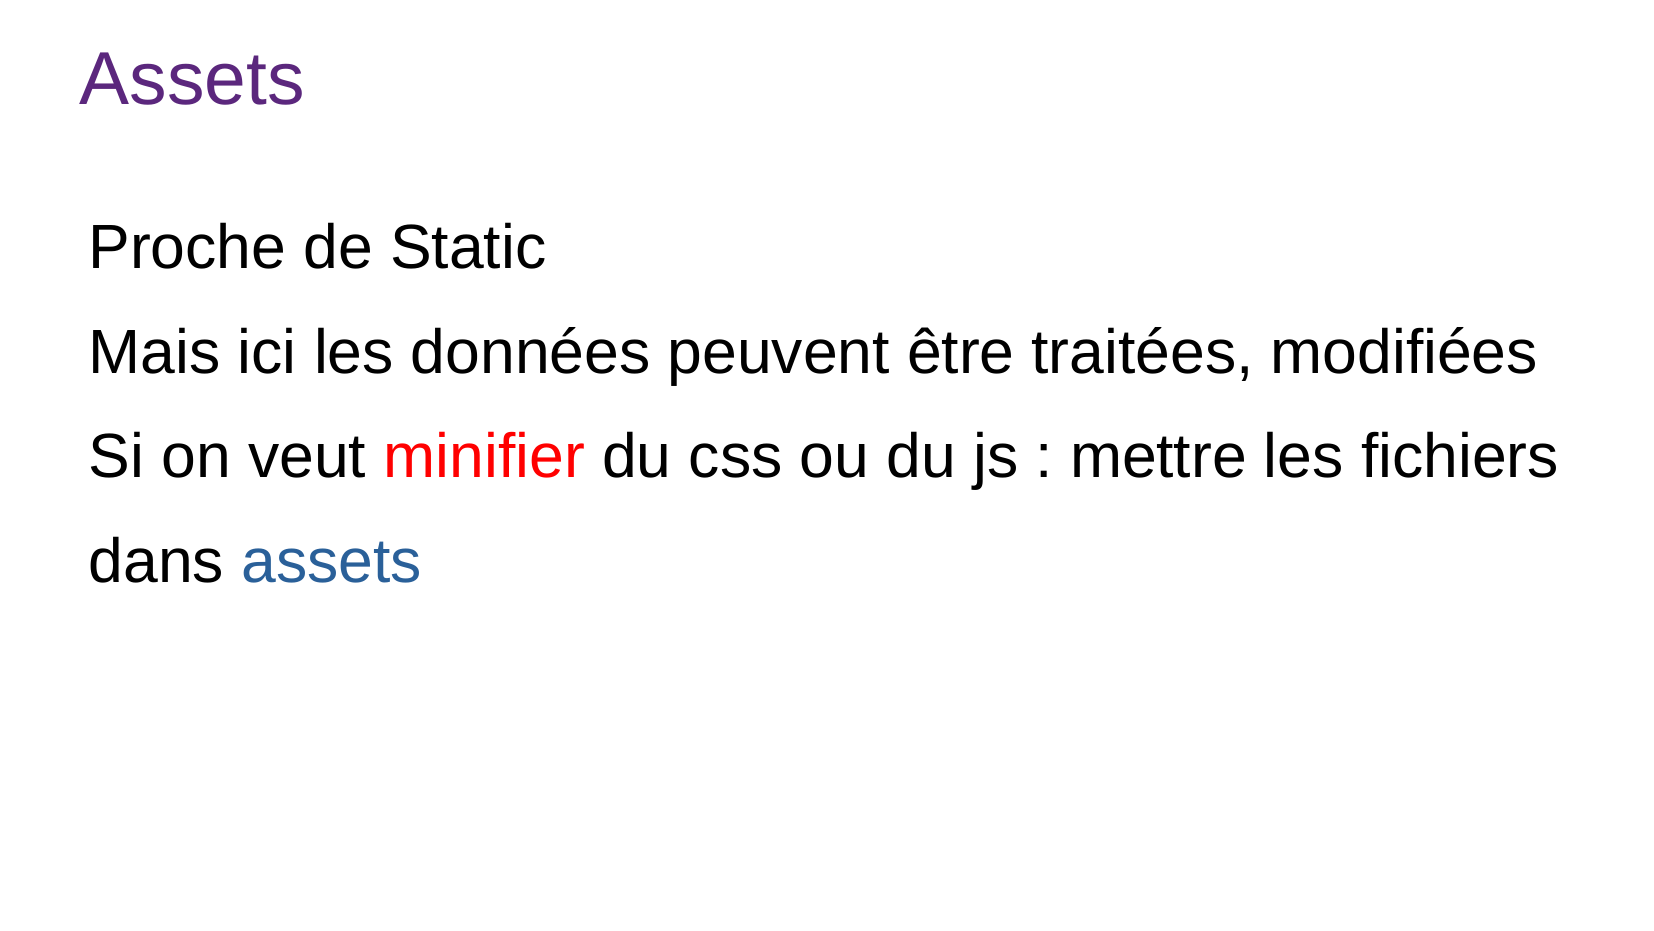

# Assets
Proche de Static
Mais ici les données peuvent être traitées, modifiées
Si on veut minifier du css ou du js : mettre les fichiers dans assets